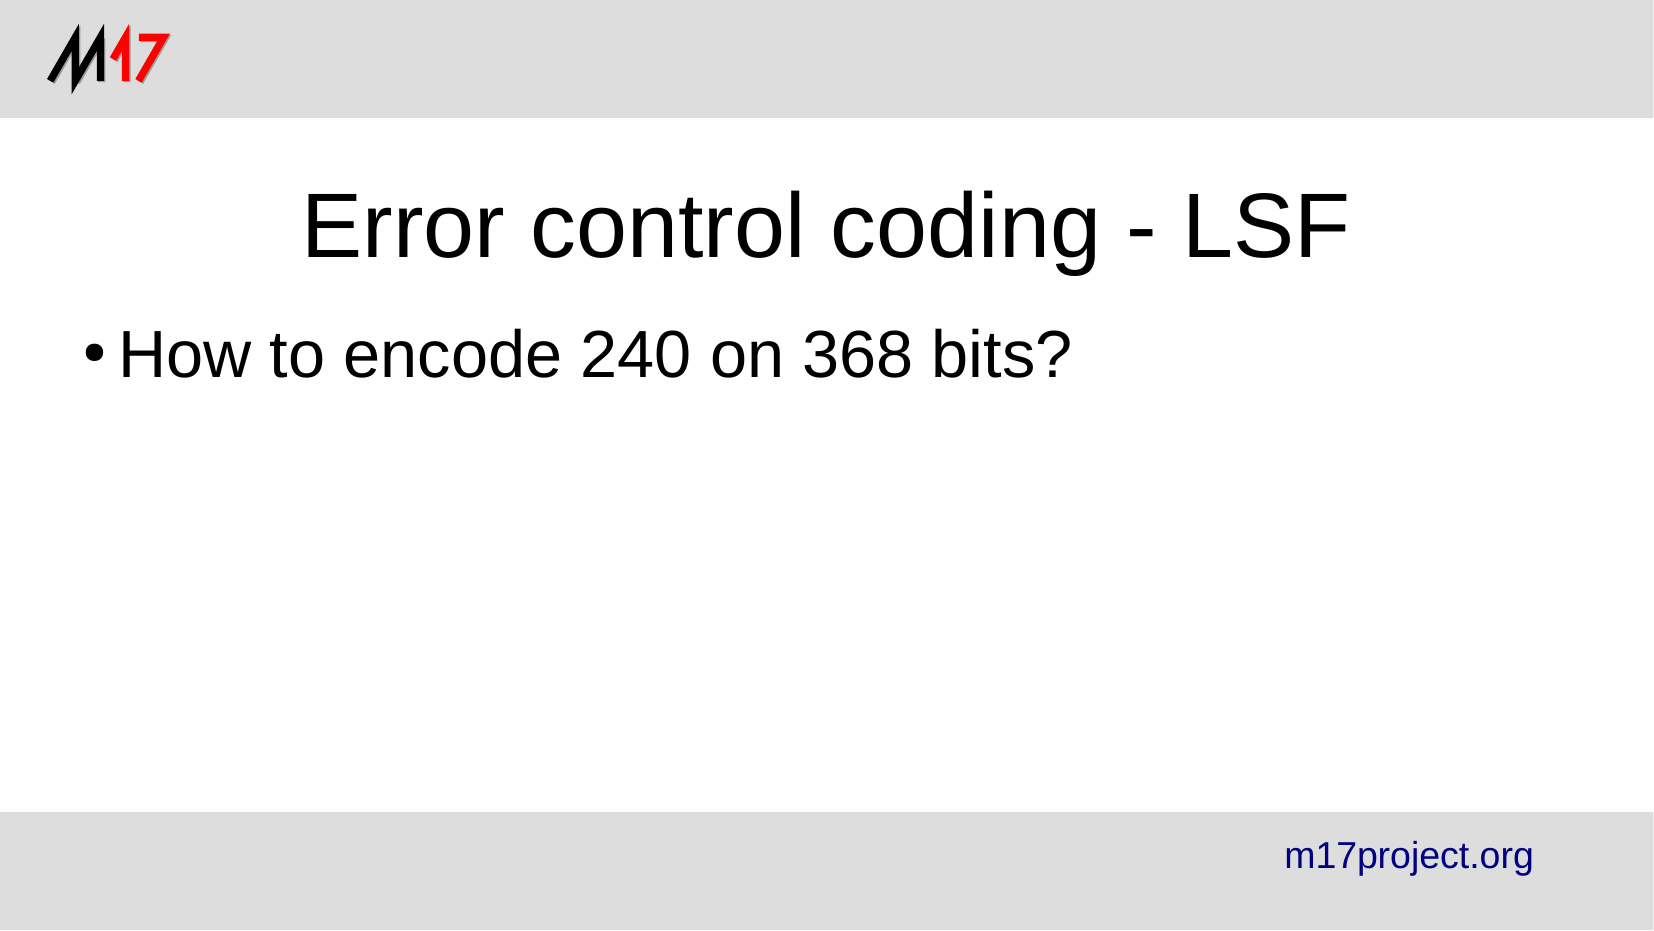

# Error control coding - LSF
How to encode 240 on 368 bits?
m17project.org